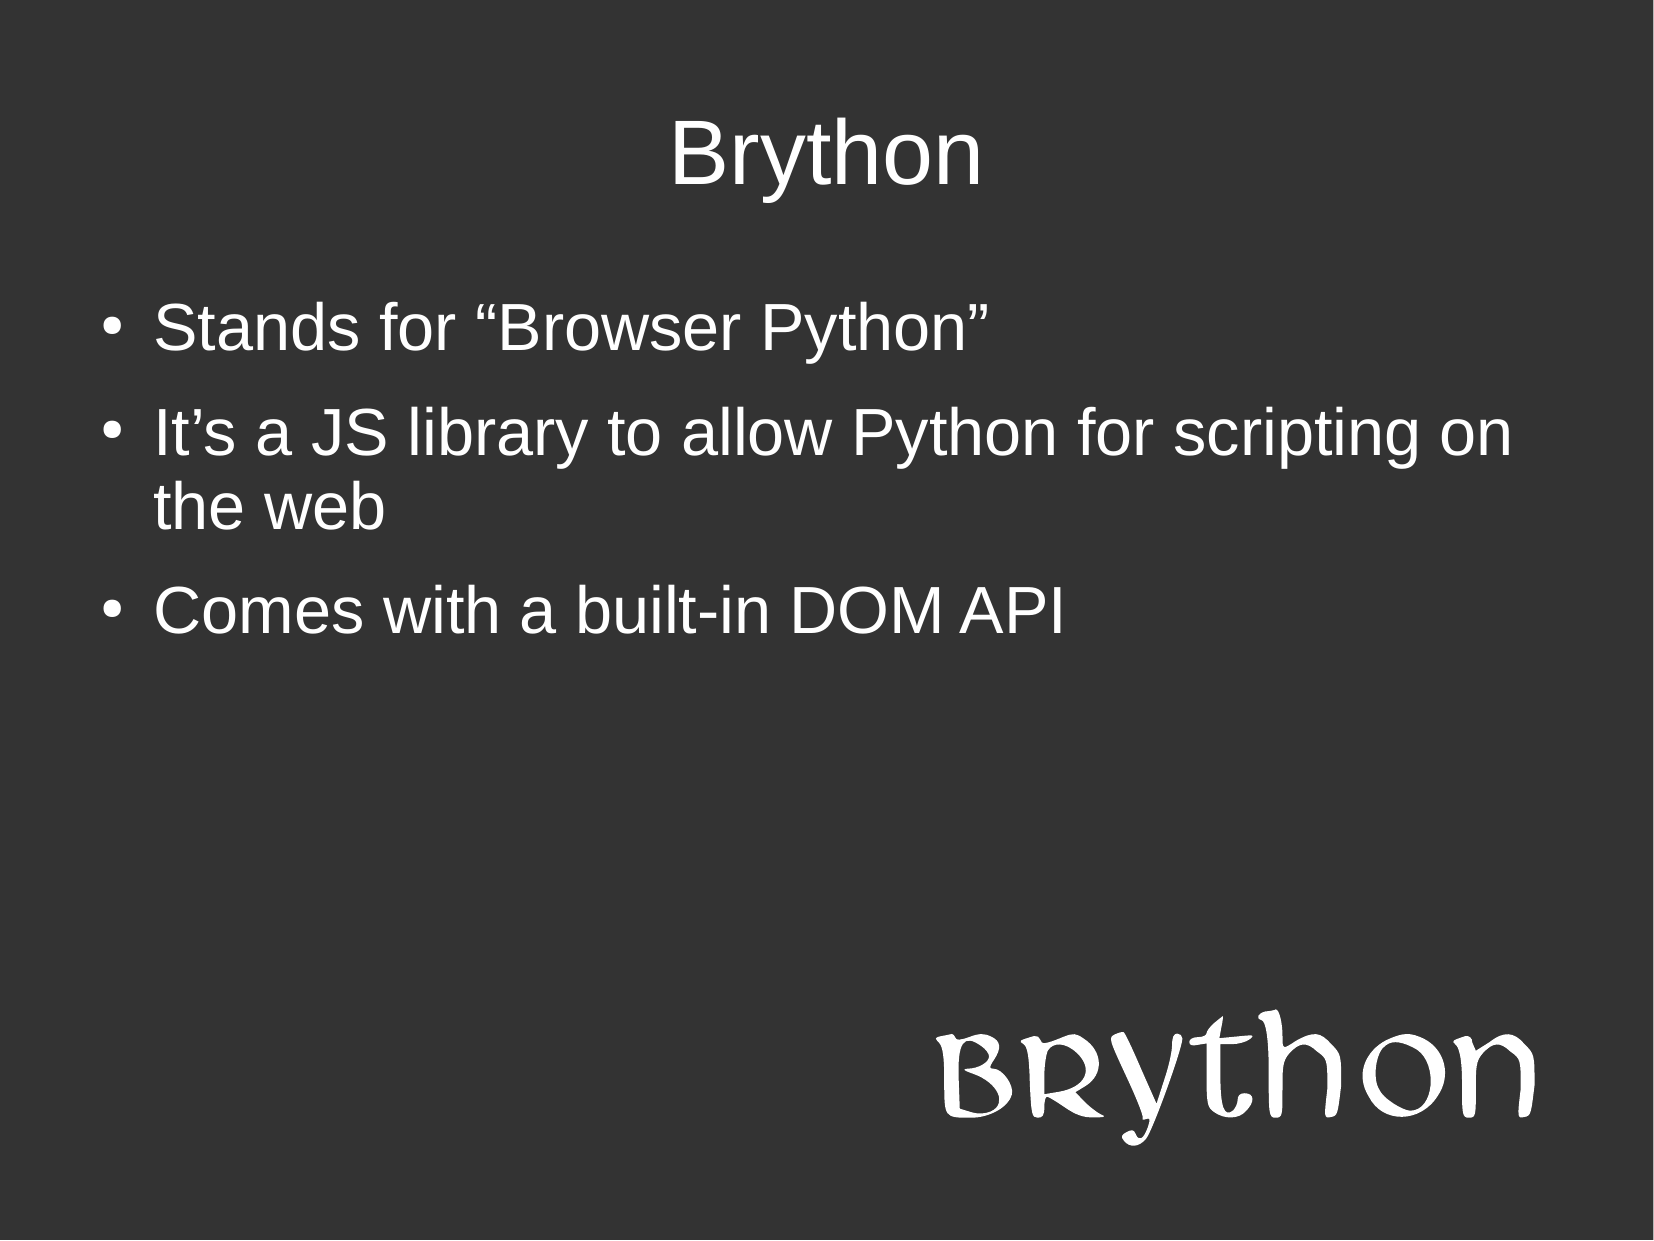

# Brython
Stands for “Browser Python”
It’s a JS library to allow Python for scripting on the web
Comes with a built-in DOM API